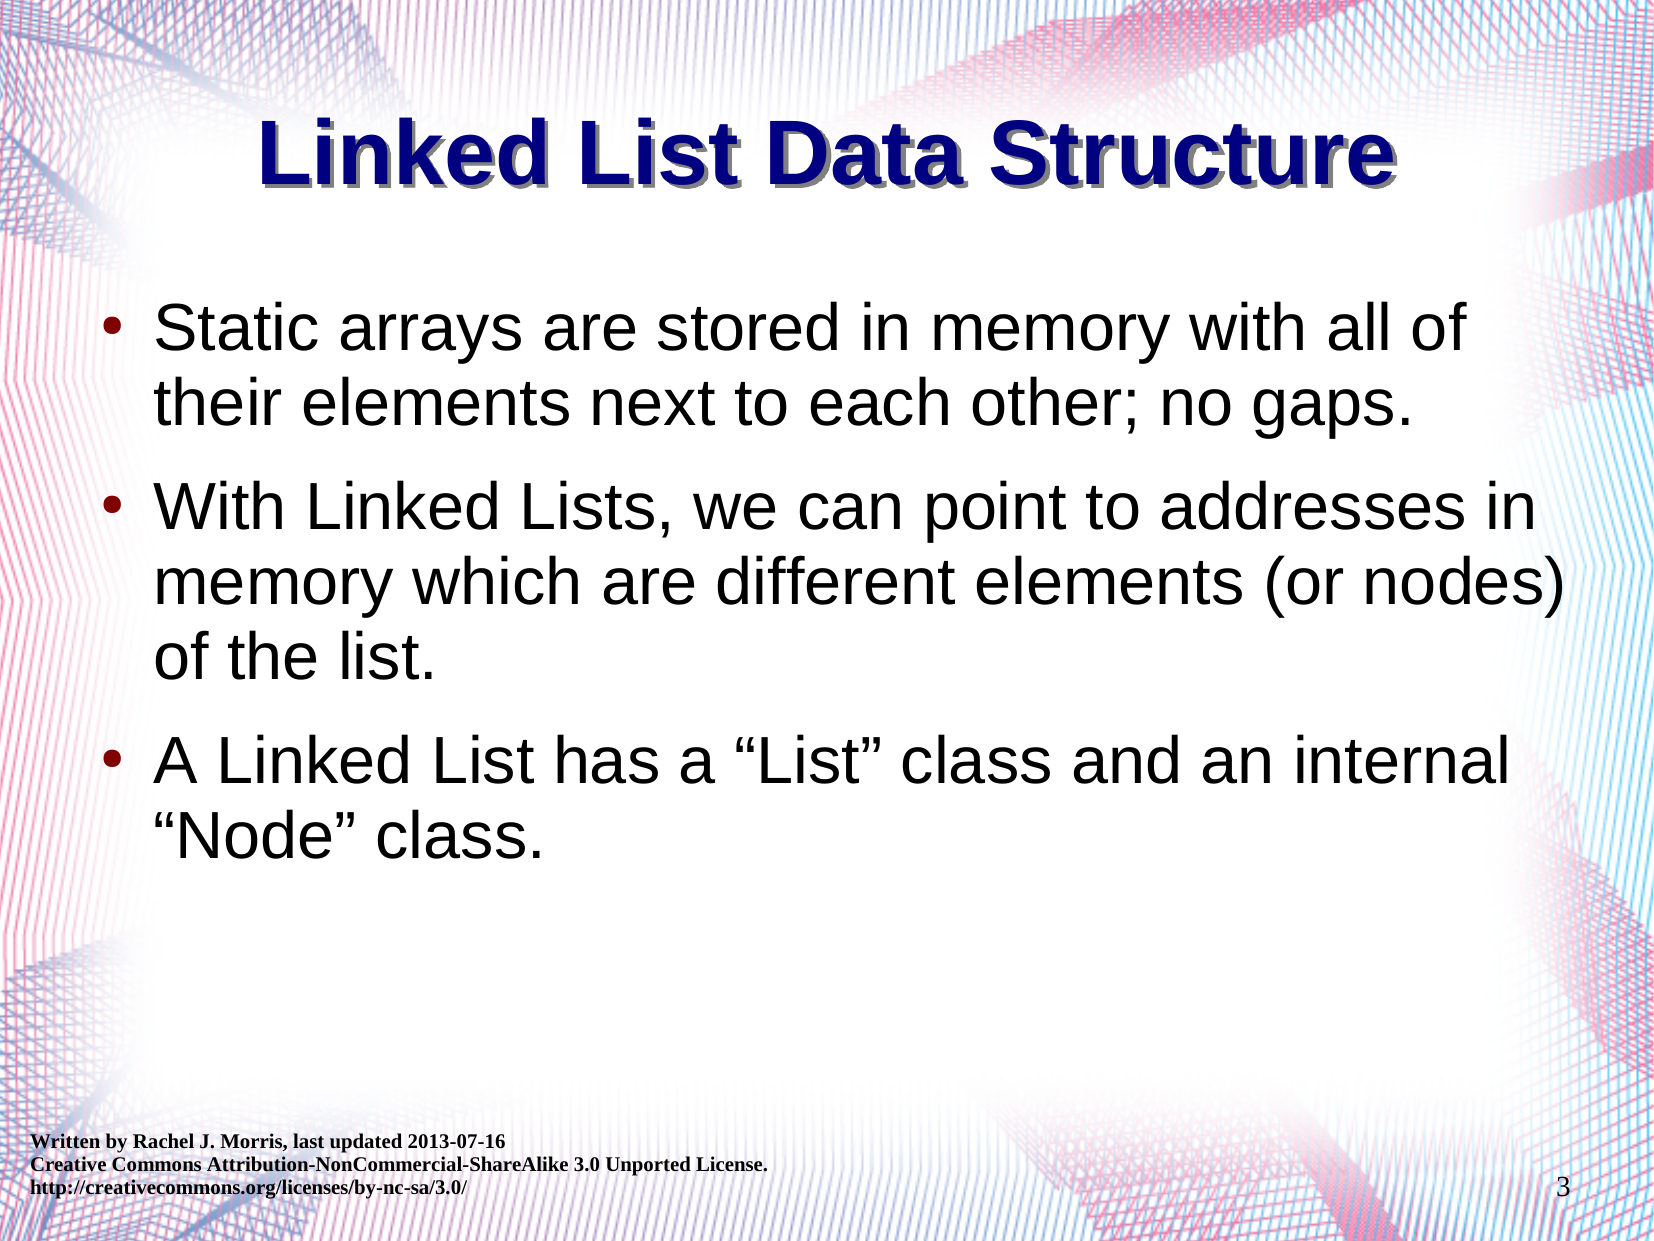

# Linked List Data Structure
Static arrays are stored in memory with all of their elements next to each other; no gaps.
With Linked Lists, we can point to addresses in memory which are different elements (or nodes) of the list.
A Linked List has a “List” class and an internal “Node” class.
3